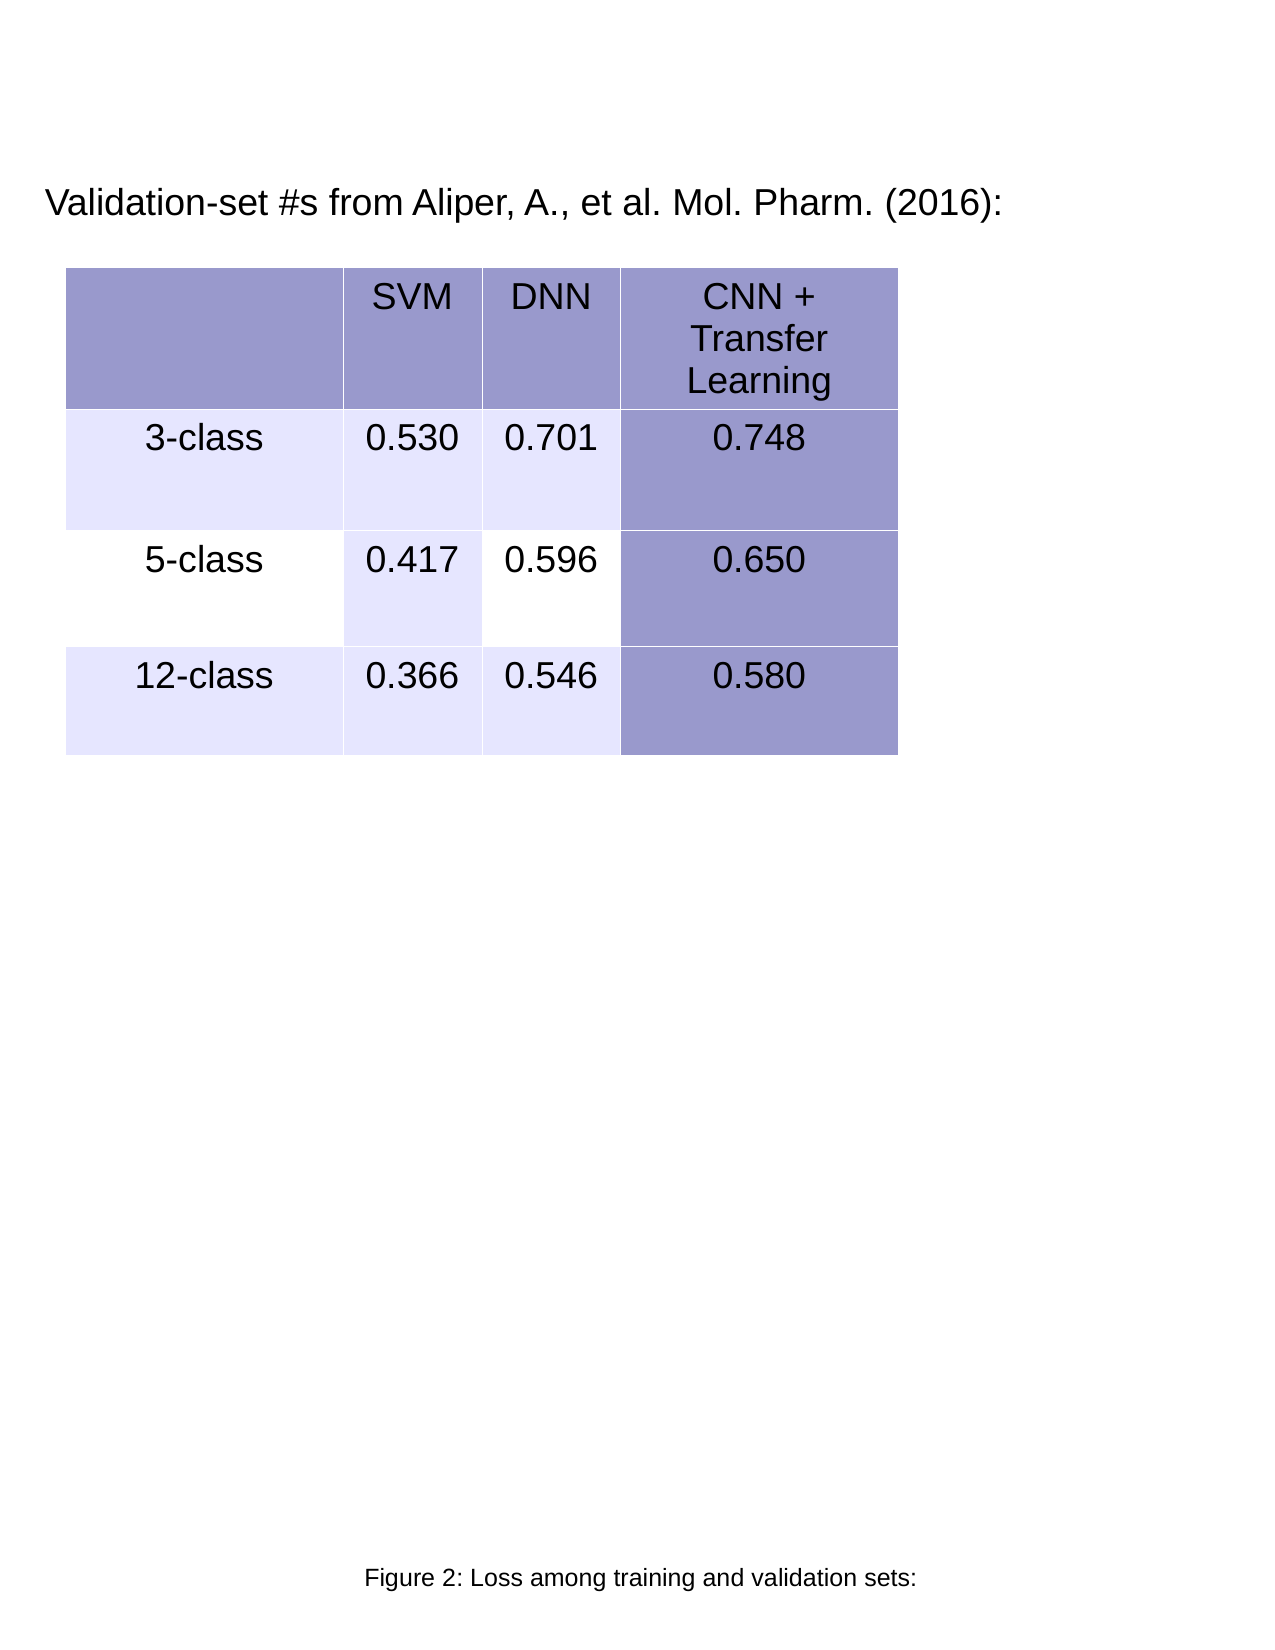

Validation-set #s from Aliper, A., et al. Mol. Pharm. (2016):
| | SVM | DNN | CNN + Transfer Learning |
| --- | --- | --- | --- |
| 3-class | 0.530 | 0.701 | 0.748 |
| 5-class | 0.417 | 0.596 | 0.650 |
| 12-class | 0.366 | 0.546 | 0.580 |
# Figure 2: Loss among training and validation sets: